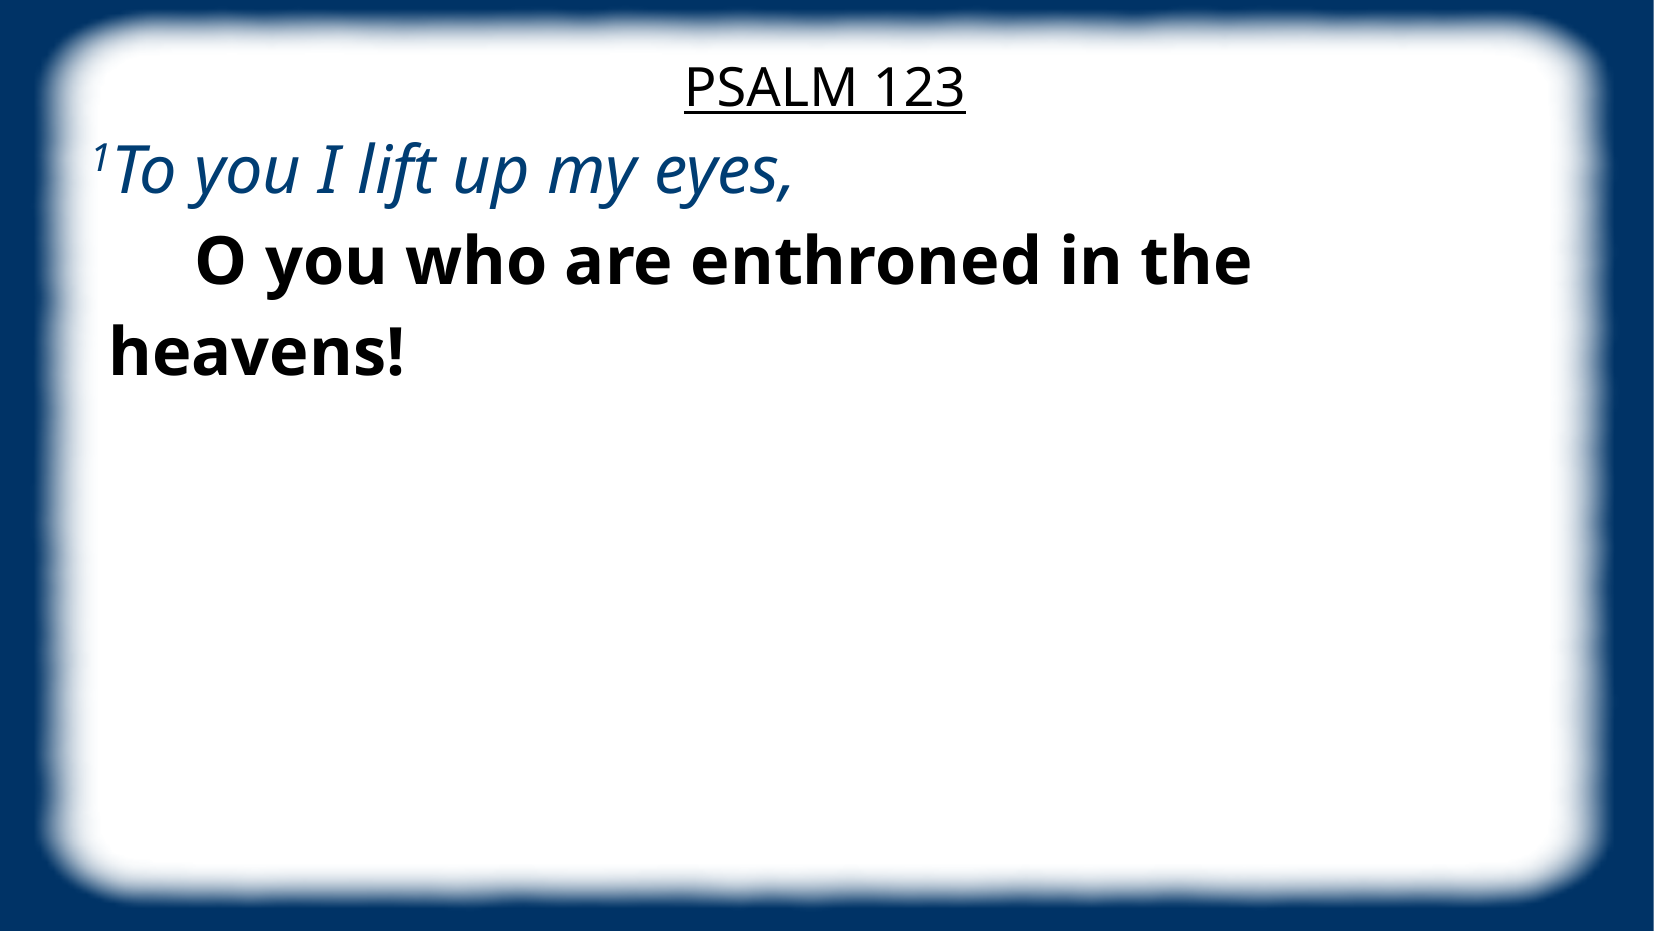

PSALM 123
1To you I lift up my eyes,
 O you who are enthroned in the heavens!